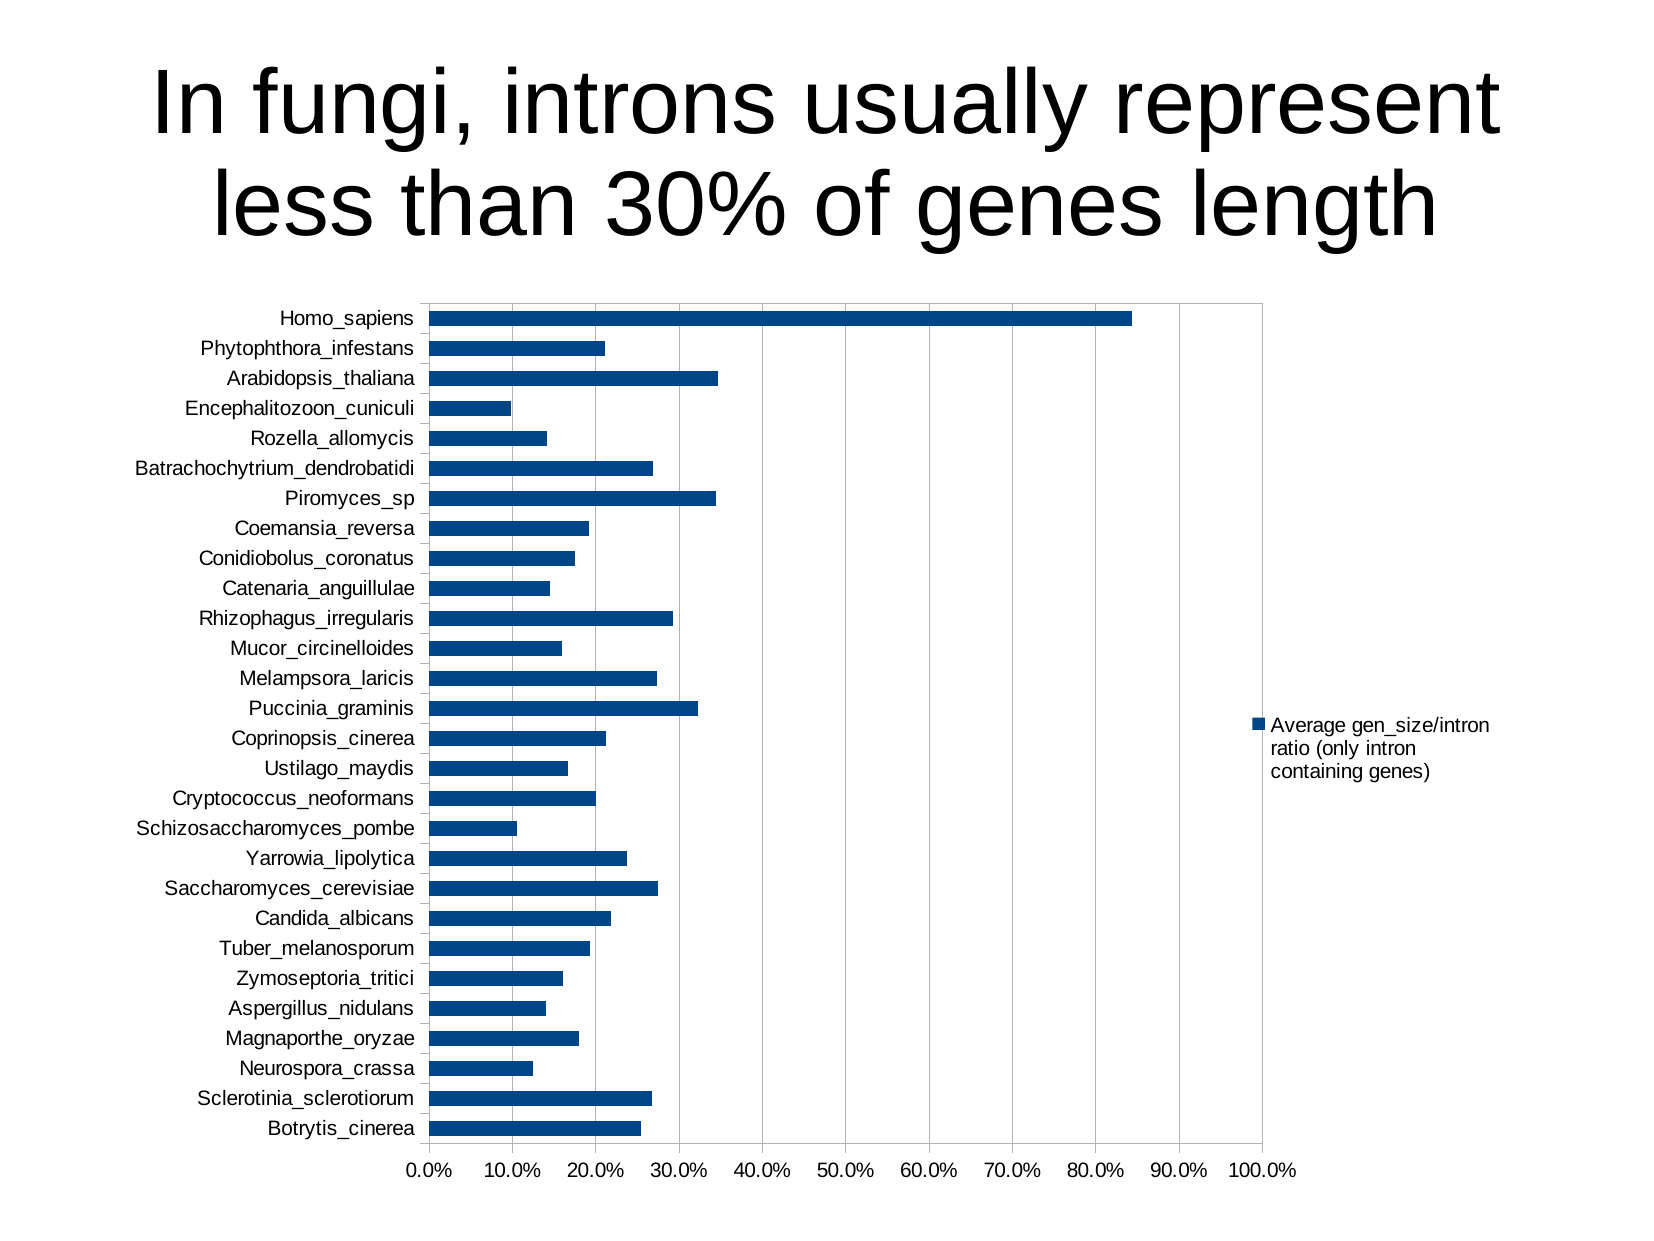

# In fungi, introns usually represent less than 30% of genes length
### Chart
| Category | Average gen_size/intron ratio (only intron containing genes) |
|---|---|
| Botrytis_cinerea | 0.2547807451 |
| Sclerotinia_sclerotiorum | 0.2670228872 |
| Neurospora_crassa | 0.1243691485 |
| Magnaporthe_oryzae | 0.1802862595 |
| Aspergillus_nidulans | 0.1403256222 |
| Zymoseptoria_tritici | 0.1608385013 |
| Tuber_melanosporum | 0.1927297959 |
| Candida_albicans | 0.2186338798 |
| Saccharomyces_cerevisiae | 0.2742490842 |
| Yarrowia_lipolytica | 0.2377531646 |
| Schizosaccharomyces_pombe | 0.1052065784 |
| Cryptococcus_neoformans | 0.2007003546 |
| Ustilago_maydis | 0.1664541024 |
| Coprinopsis_cinerea | 0.2125136434 |
| Puccinia_graminis | 0.3228158602 |
| Melampsora_laricis | 0.2735549889 |
| Mucor_circinelloides | 0.1590215785 |
| Rhizophagus_irregularis | 0.2922790257 |
| Catenaria_anguillulae | 0.1454694138 |
| Conidiobolus_coronatus | 0.1750234349 |
| Coemansia_reversa | 0.1918684541 |
| Piromyces_sp | 0.3441004862 |
| Batrachochytrium_dendrobatidi | 0.2680498798 |
| Rozella_allomycis | 0.1417292945 |
| Encephalitozoon_cuniculi | 0.0985714286 |
| Arabidopsis_thaliana | 0.3460942471 |
| Phytophthora_infestans | 0.2107036089 |
| Homo_sapiens | 0.8432542797 |